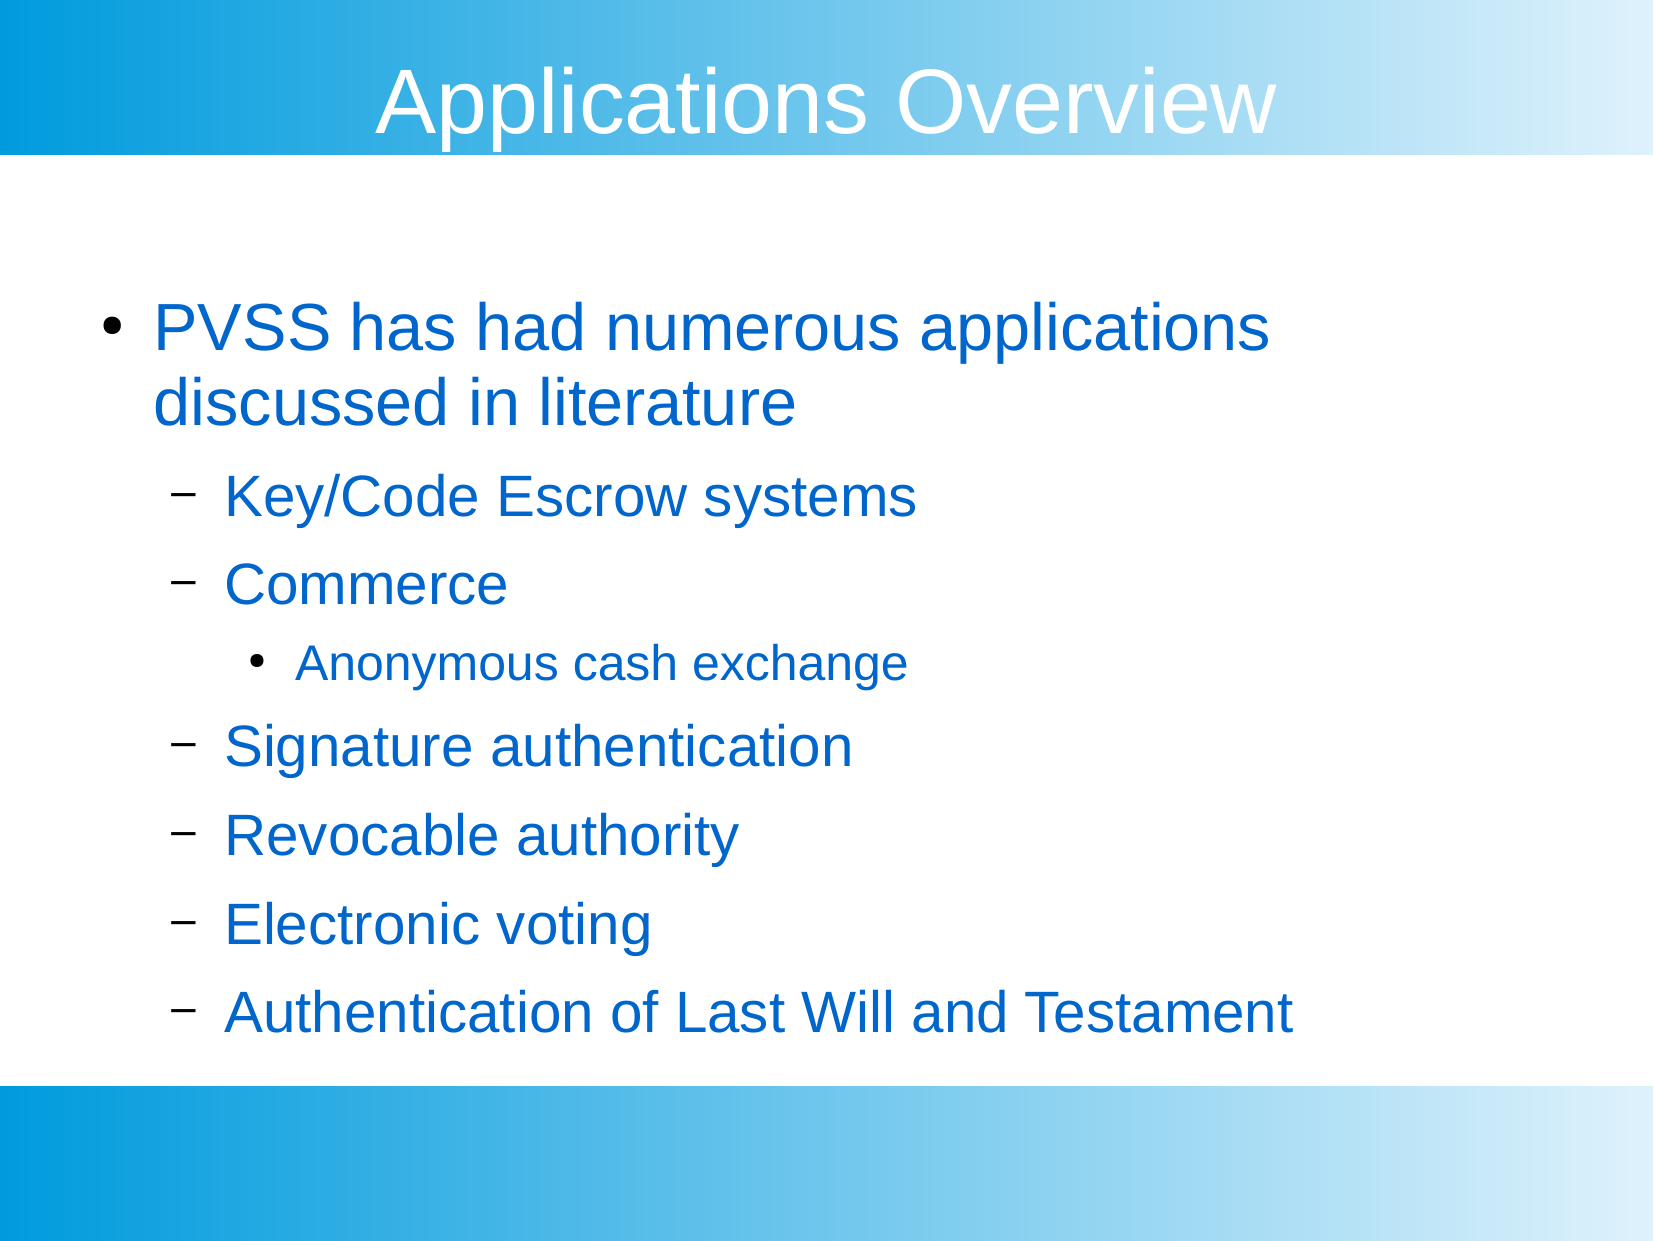

# Applications Overview
PVSS has had numerous applications discussed in literature
Key/Code Escrow systems
Commerce
Anonymous cash exchange
Signature authentication
Revocable authority
Electronic voting
Authentication of Last Will and Testament